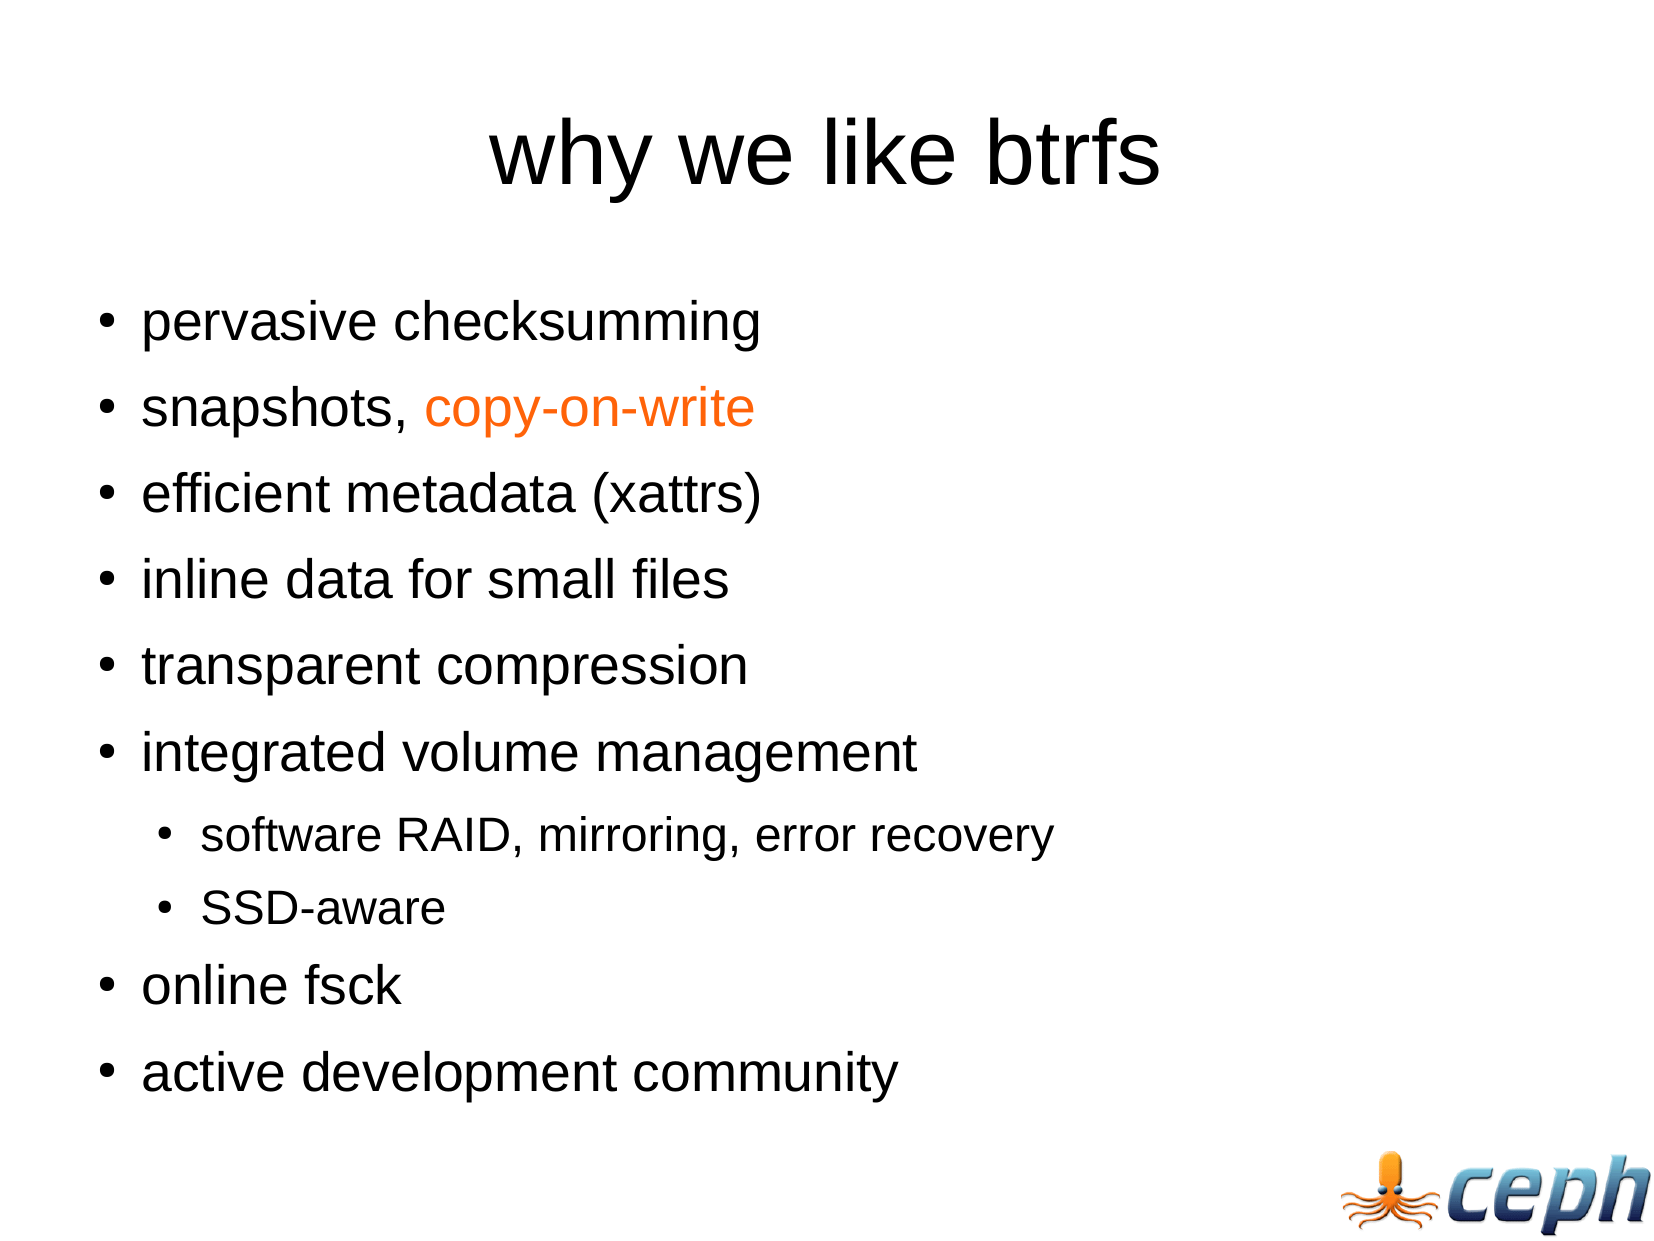

# why we like btrfs
pervasive checksumming
snapshots, copy-on-write
efficient metadata (xattrs)
inline data for small files
transparent compression
integrated volume management
software RAID, mirroring, error recovery
SSD-aware
online fsck
active development community